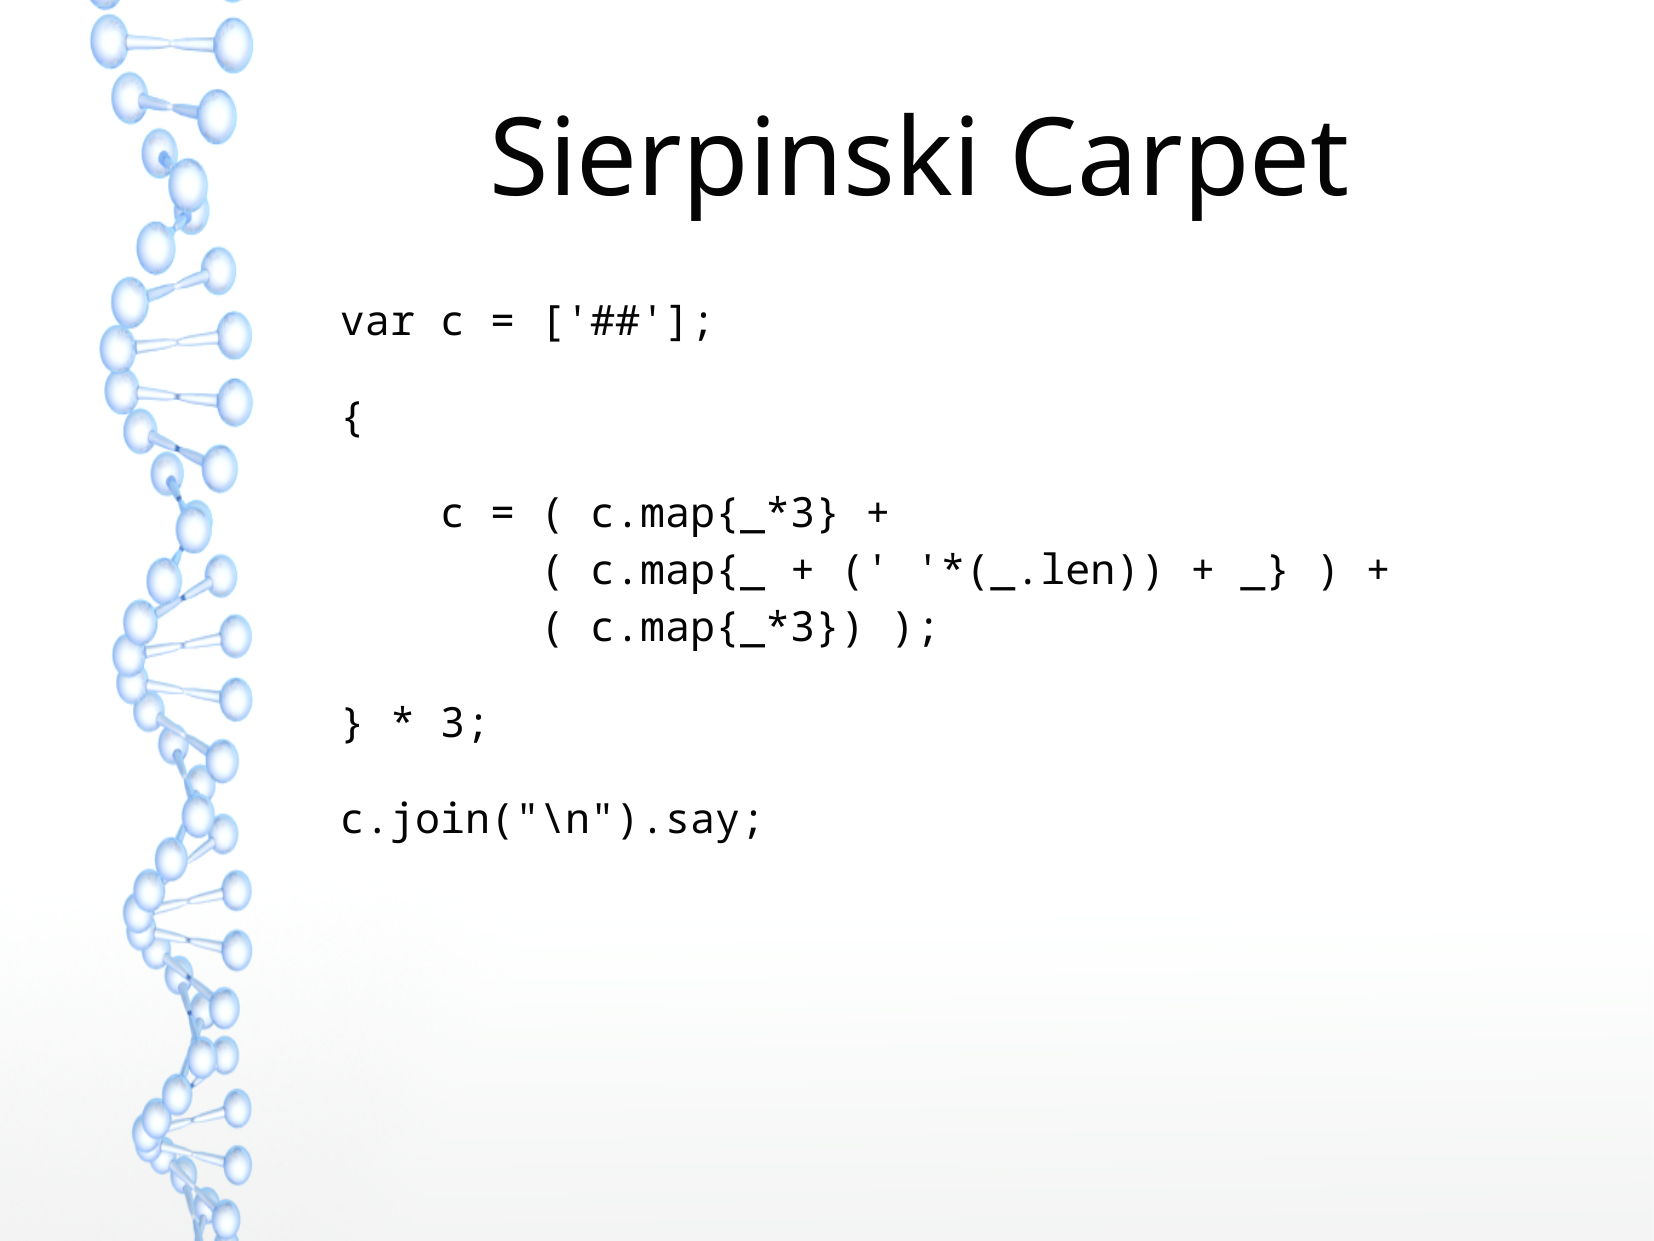

# Sierpinski Carpet
var c = ['##'];
{
 c = ( c.map{_*3} +										 ( c.map{_ + (' '*(_.len)) + _} ) +			 ( c.map{_*3}) );
} * 3;
c.join("\n").say;